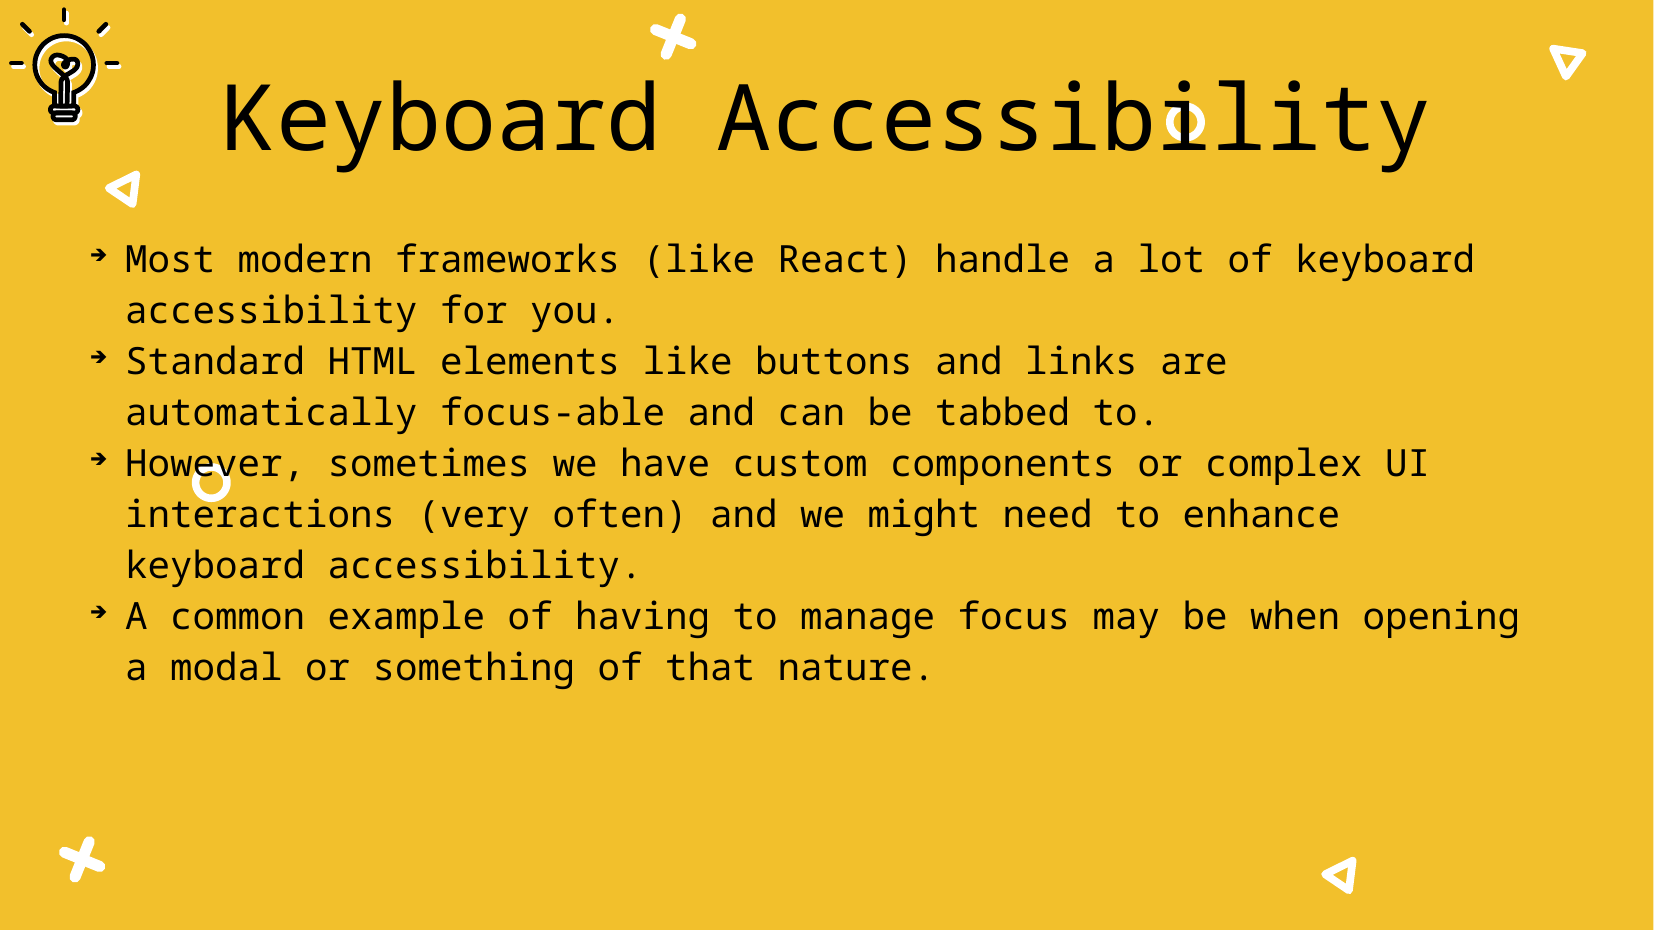

# Keyboard Accessibility
Most modern frameworks (like React) handle a lot of keyboard accessibility for you.
Standard HTML elements like buttons and links are automatically focus-able and can be tabbed to.
However, sometimes we have custom components or complex UI interactions (very often) and we might need to enhance keyboard accessibility.
A common example of having to manage focus may be when opening a modal or something of that nature.